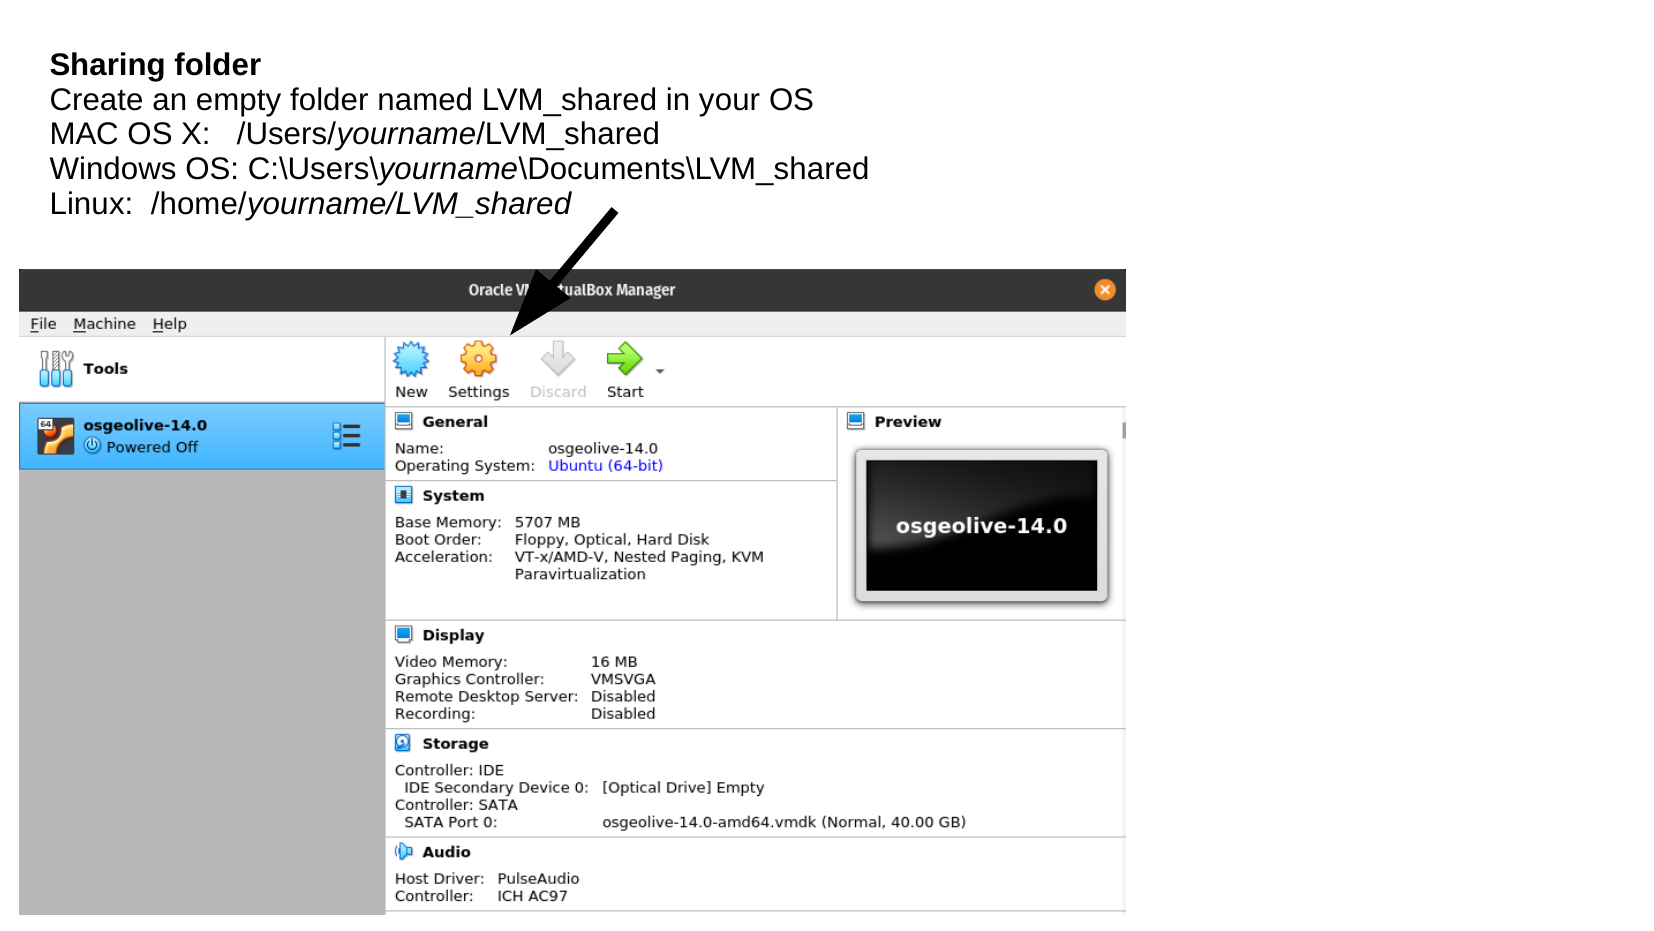

Sharing folder
Create an empty folder named LVM_shared in your OS
MAC OS X: /Users/yourname/LVM_shared
Windows OS: C:\Users\yourname\Documents\LVM_shared
Linux: /home/yourname/LVM_shared